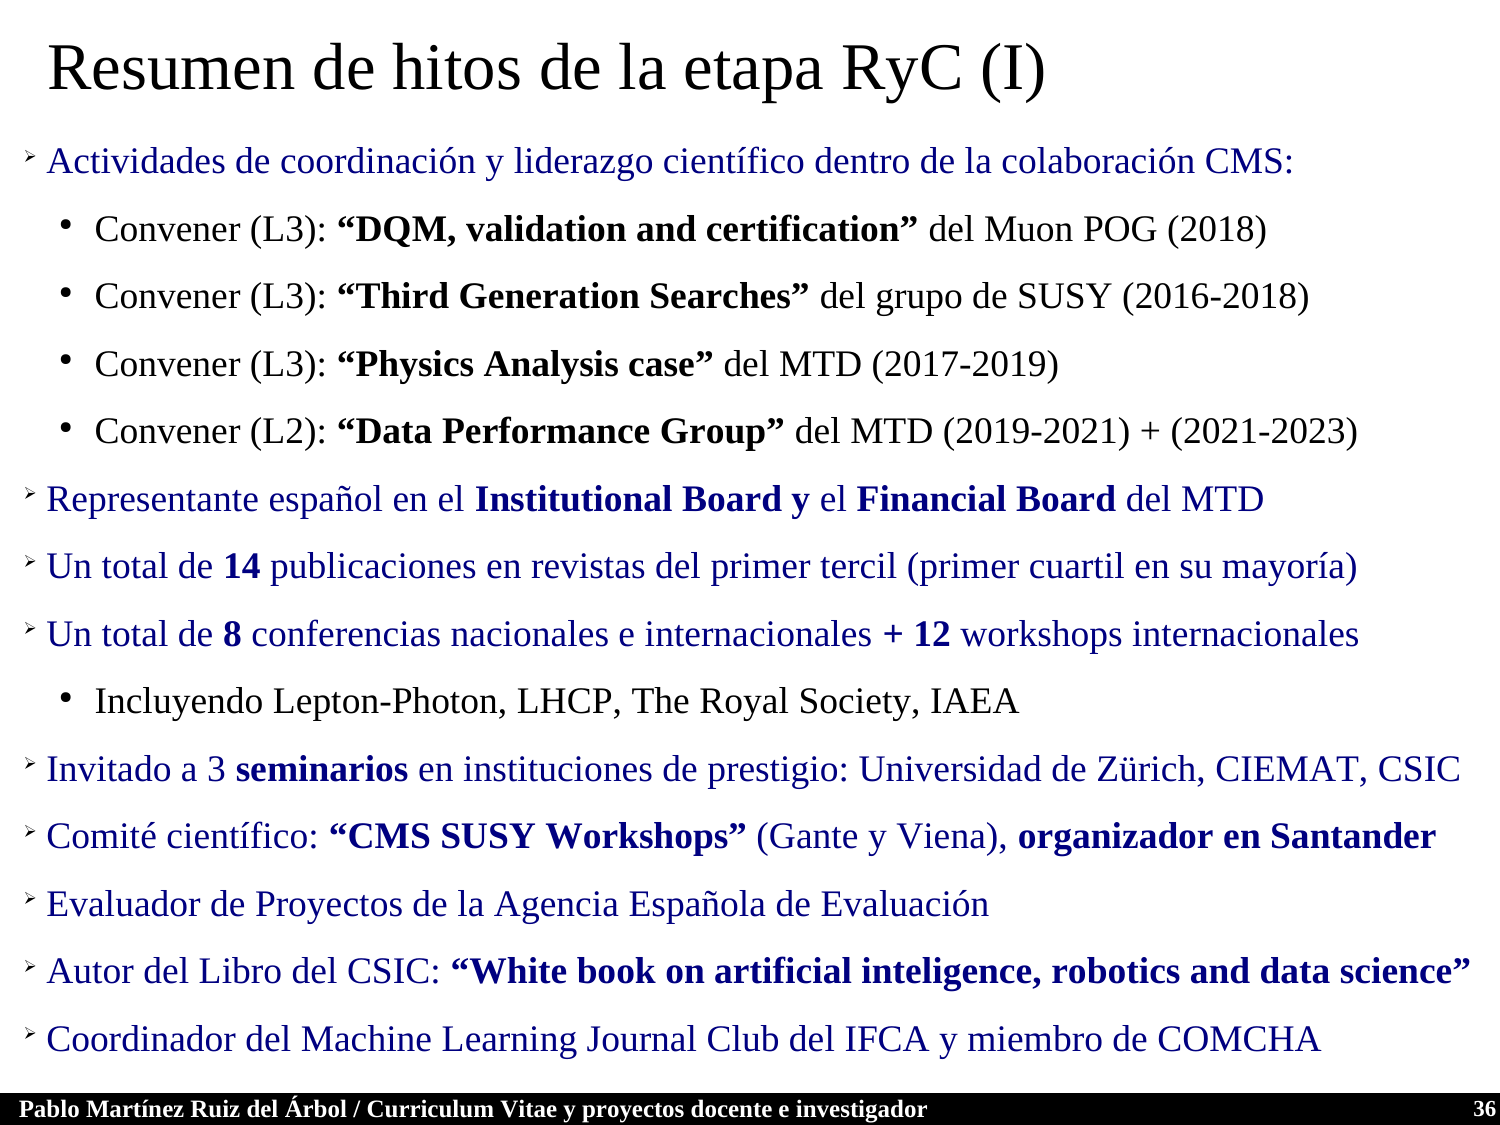

Resumen de hitos de la etapa RyC (I)
 Actividades de coordinación y liderazgo científico dentro de la colaboración CMS:
Convener (L3): “DQM, validation and certification” del Muon POG (2018)
Convener (L3): “Third Generation Searches” del grupo de SUSY (2016-2018)
Convener (L3): “Physics Analysis case” del MTD (2017-2019)
Convener (L2): “Data Performance Group” del MTD (2019-2021) + (2021-2023)
 Representante español en el Institutional Board y el Financial Board del MTD
 Un total de 14 publicaciones en revistas del primer tercil (primer cuartil en su mayoría)
 Un total de 8 conferencias nacionales e internacionales + 12 workshops internacionales
Incluyendo Lepton-Photon, LHCP, The Royal Society, IAEA
 Invitado a 3 seminarios en instituciones de prestigio: Universidad de Zürich, CIEMAT, CSIC
 Comité científico: “CMS SUSY Workshops” (Gante y Viena), organizador en Santander
 Evaluador de Proyectos de la Agencia Española de Evaluación
 Autor del Libro del CSIC: “White book on artificial inteligence, robotics and data science”
 Coordinador del Machine Learning Journal Club del IFCA y miembro de COMCHA
36